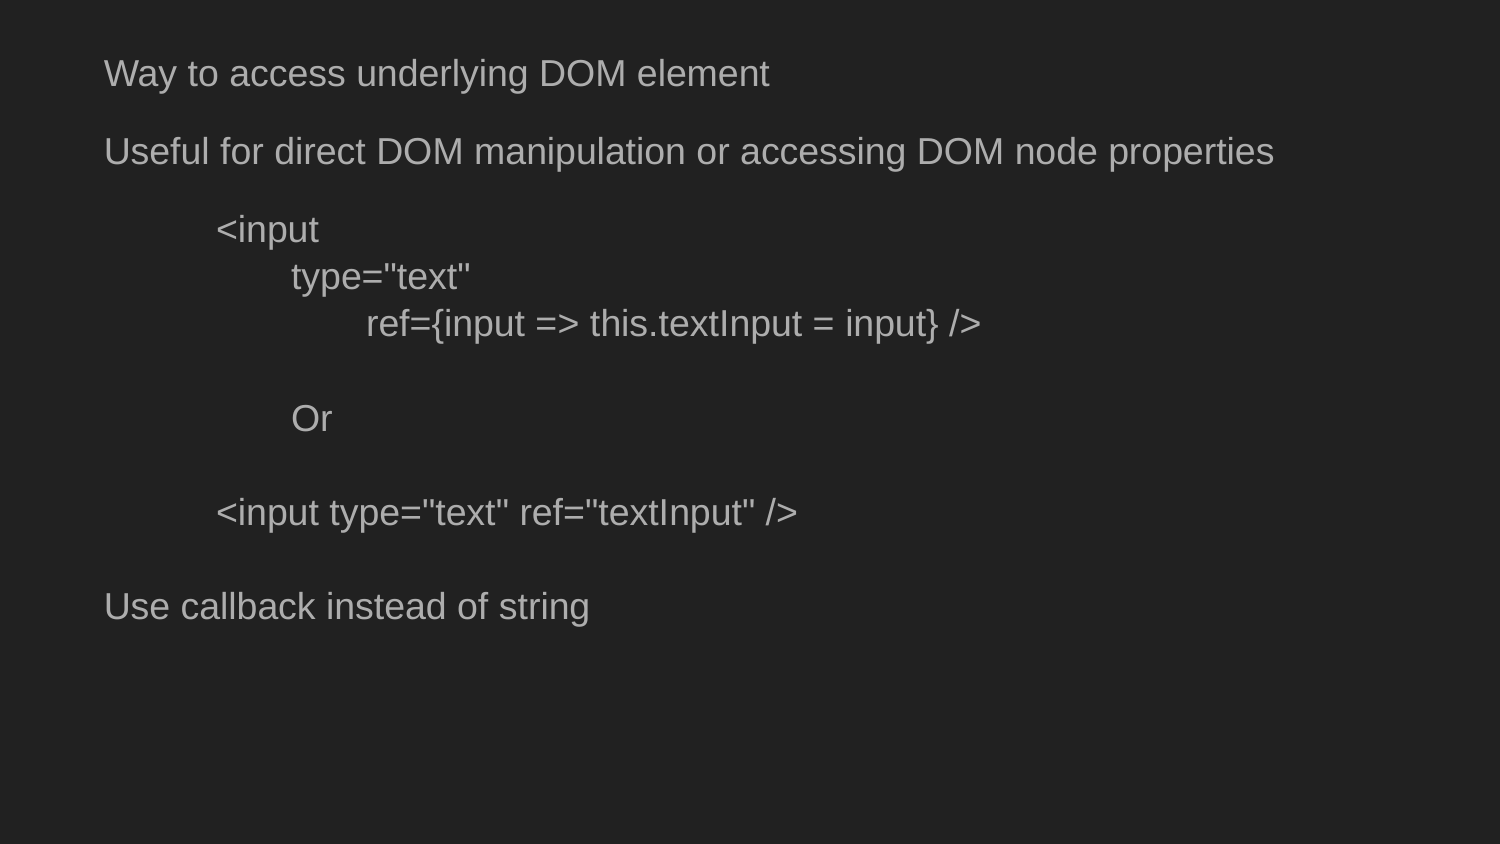

# Way to access underlying DOM element
Useful for direct DOM manipulation or accessing DOM node properties
<input
 	type="text"
 		ref={input => this.textInput = input} />
	Or
<input type="text" ref="textInput" />
Use callback instead of string